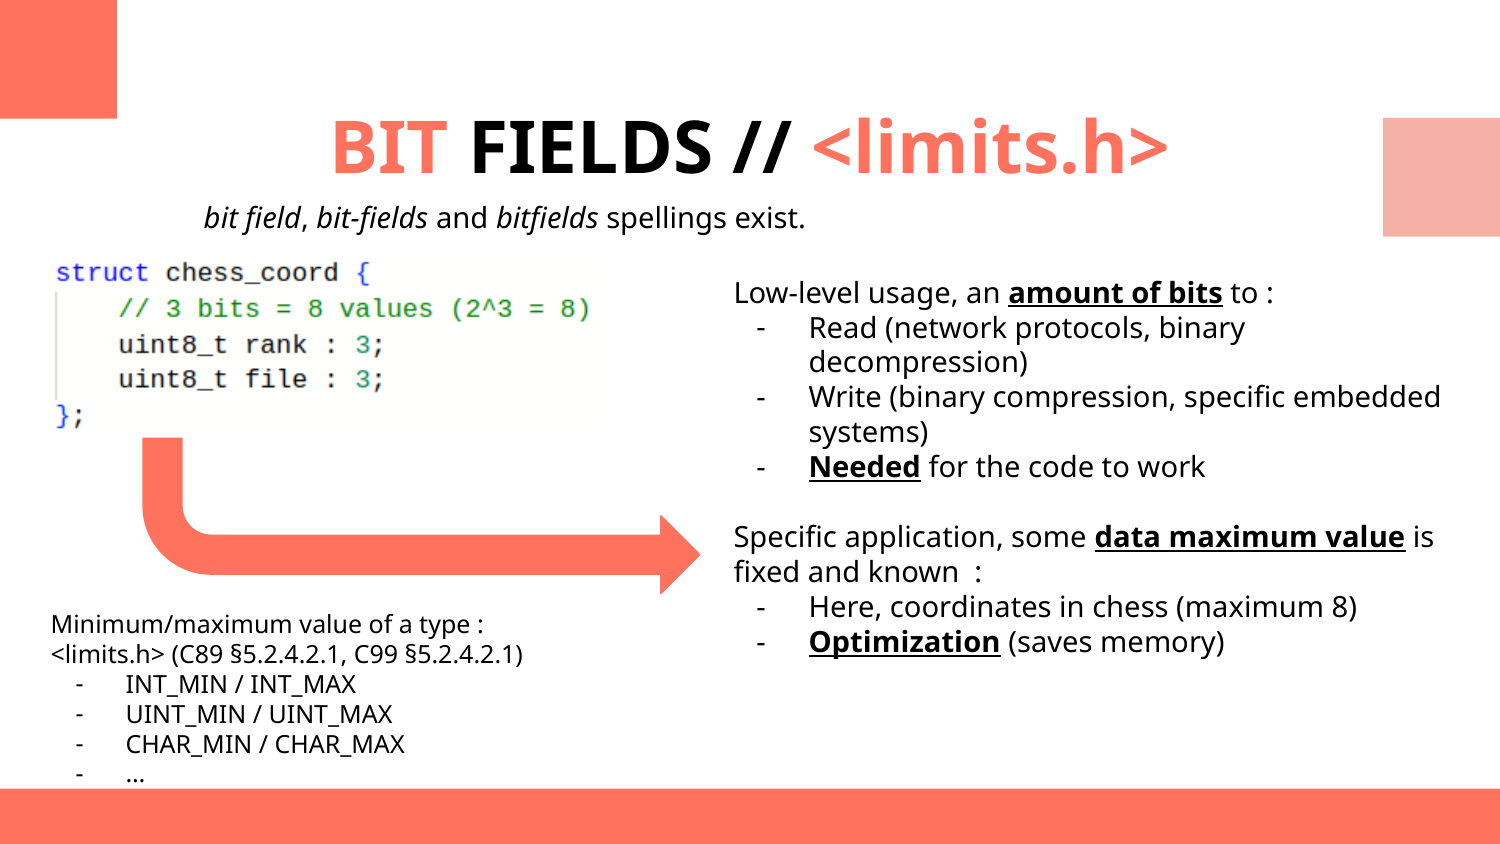

# BIT FIELDS // <limits.h>
bit field, bit-fields and bitfields spellings exist.
Low-level usage, an amount of bits to :
Read (network protocols, binary decompression)
Write (binary compression, specific embedded systems)
Needed for the code to work
Specific application, some data maximum value is fixed and known :
Here, coordinates in chess (maximum 8)
Optimization (saves memory)
Minimum/maximum value of a type :
<limits.h> (C89 §5.2.4.2.1, C99 §5.2.4.2.1)
INT_MIN / INT_MAX
UINT_MIN / UINT_MAX
CHAR_MIN / CHAR_MAX
…